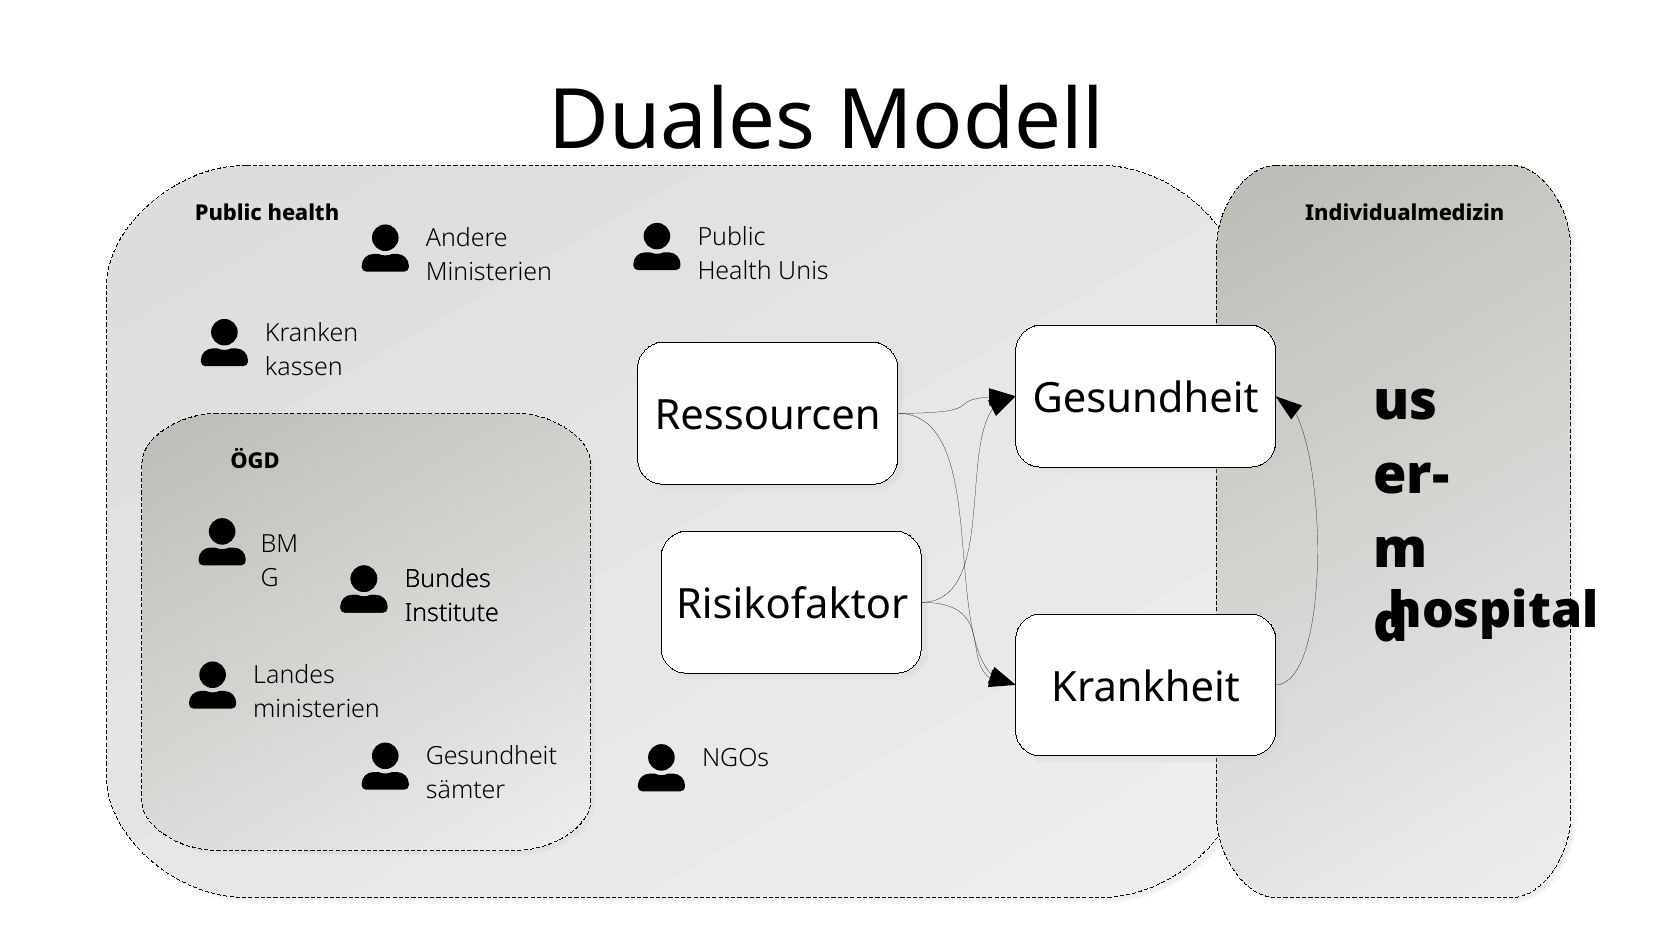

Duales Modell
	Public health
	Individualmedizin
Public Health Unis
Andere Ministerien
Kranken kassen
Gesundheitsämter
NGOs
Gesundheit
Ressourcen
user-md
	ÖGD
BMG
Risikofaktor
Bundes Institute
Bundes Institute
hospital
Krankheit
Landes
ministerien